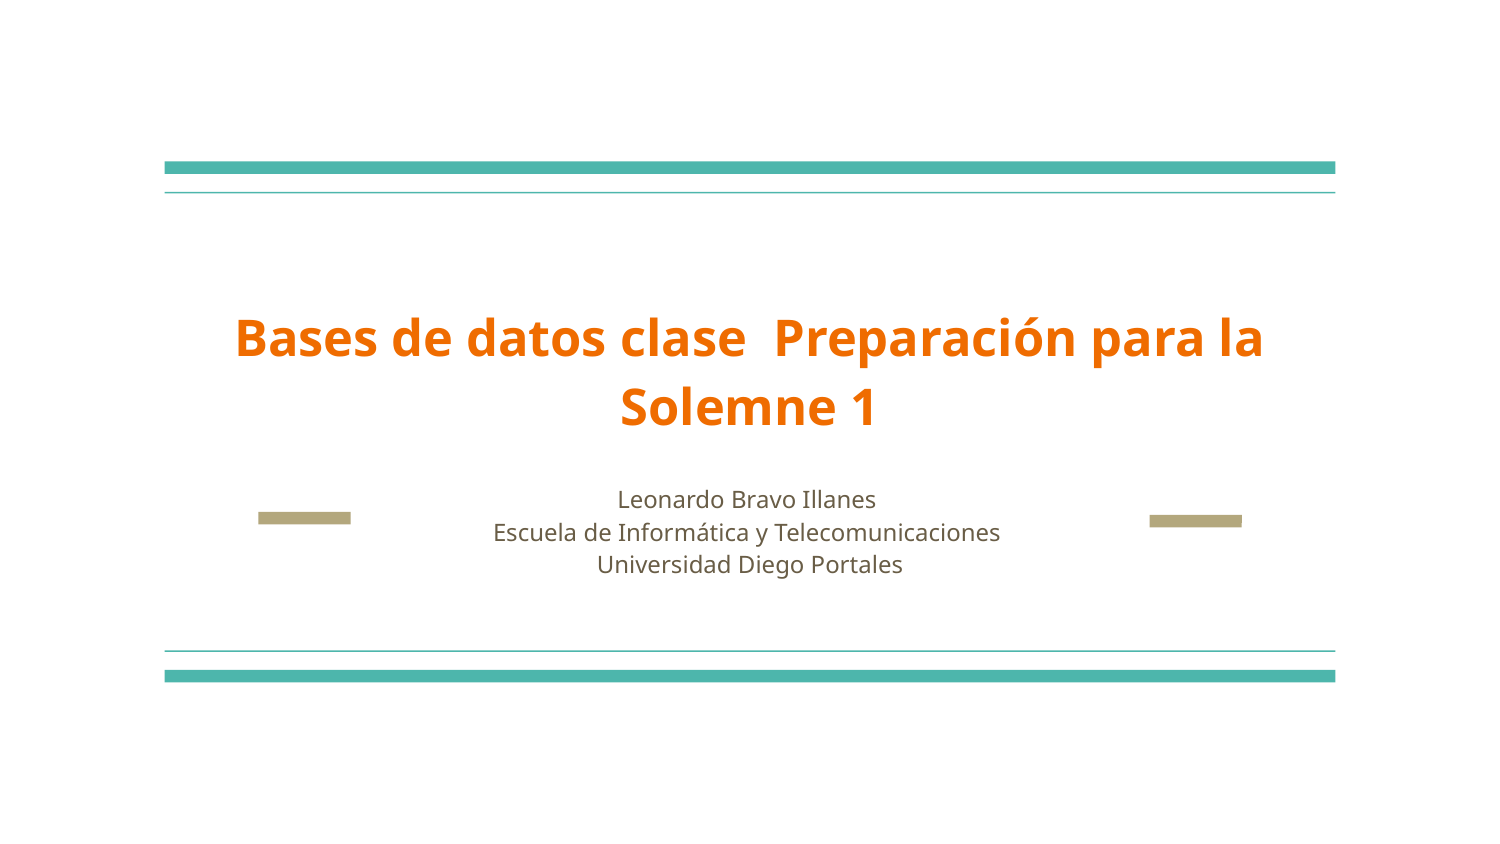

# Bases de datos clase Preparación para la Solemne 1
Leonardo Bravo Illanes
Escuela de Informática y Telecomunicaciones
Universidad Diego Portales